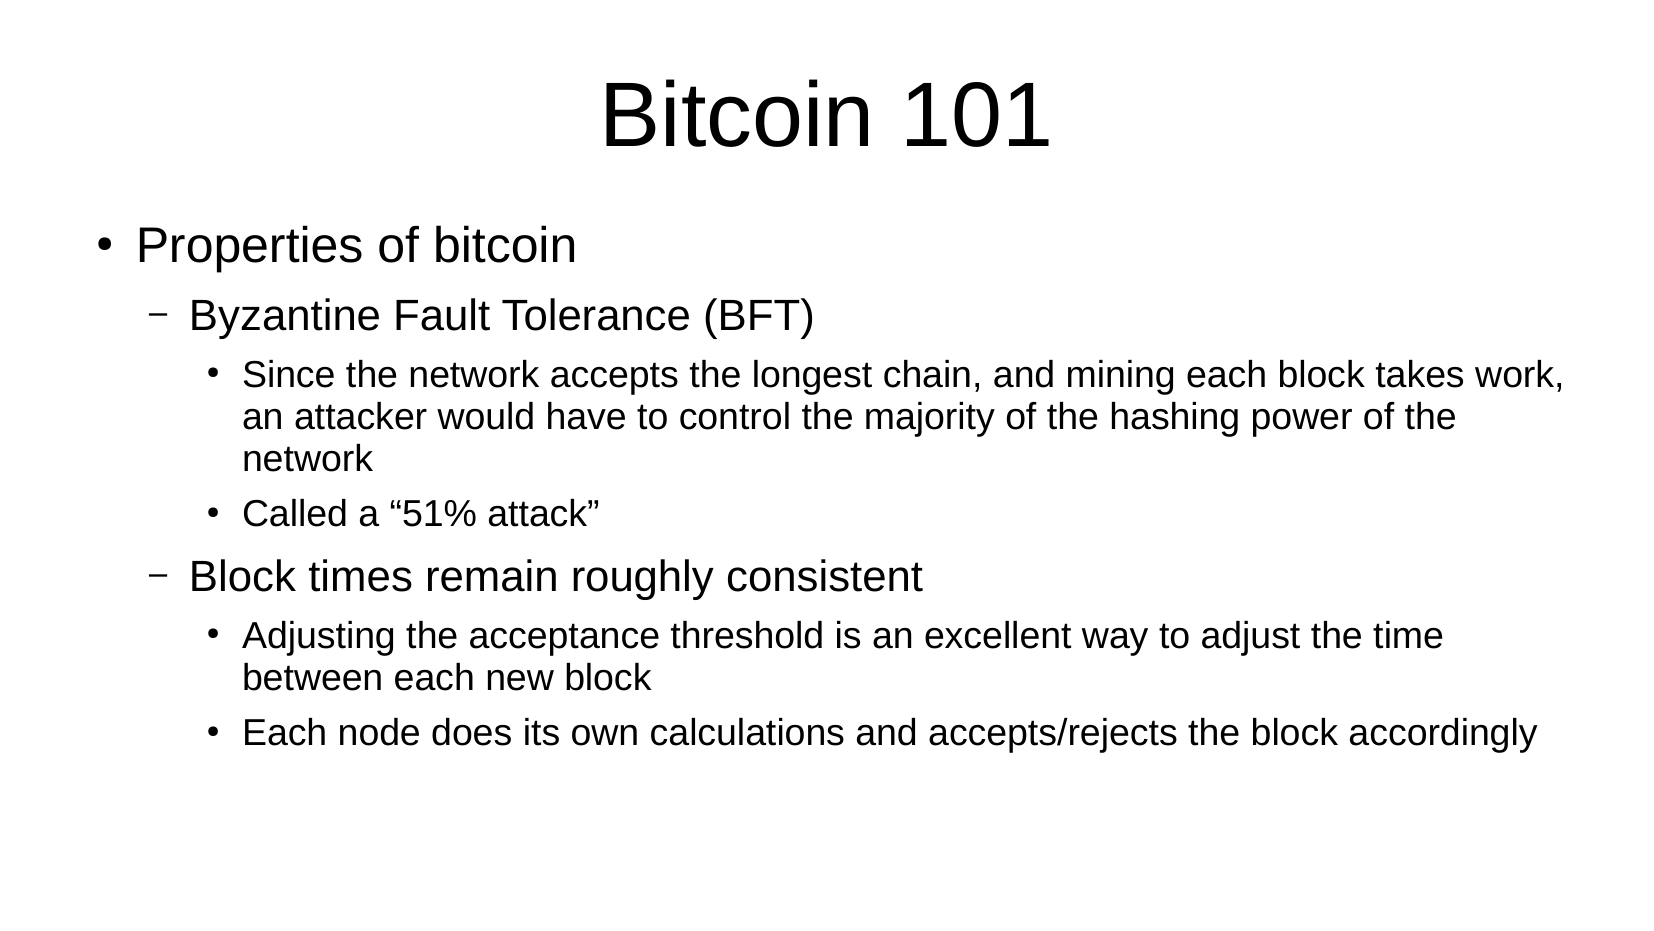

# Bitcoin 101
Properties of bitcoin
Byzantine Fault Tolerance (BFT)
Since the network accepts the longest chain, and mining each block takes work, an attacker would have to control the majority of the hashing power of the network
Called a “51% attack”
Block times remain roughly consistent
Adjusting the acceptance threshold is an excellent way to adjust the time between each new block
Each node does its own calculations and accepts/rejects the block accordingly